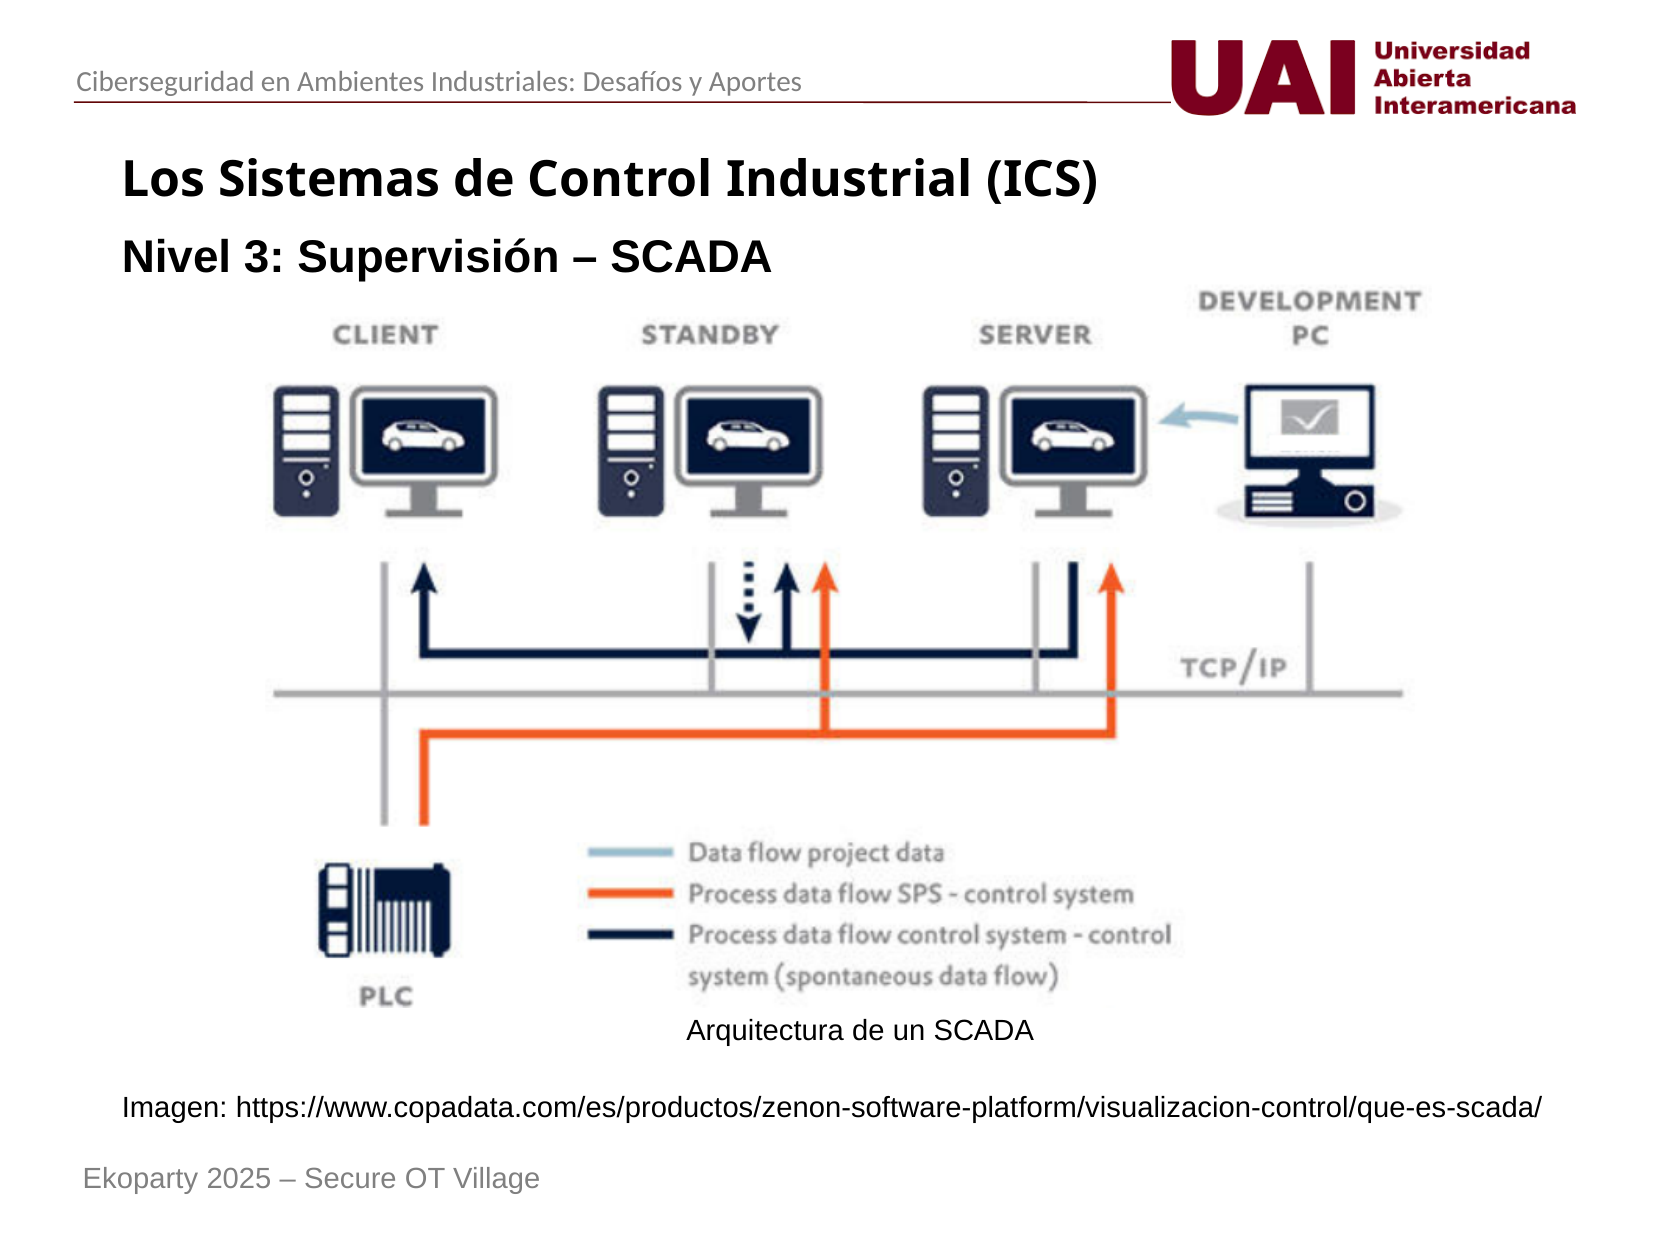

Los Sistemas de Control Industrial (ICS)
Nivel 3: Supervisión – SCADA
Arquitectura de un SCADA
Imagen: https://www.copadata.com/es/productos/zenon-software-platform/visualizacion-control/que-es-scada/